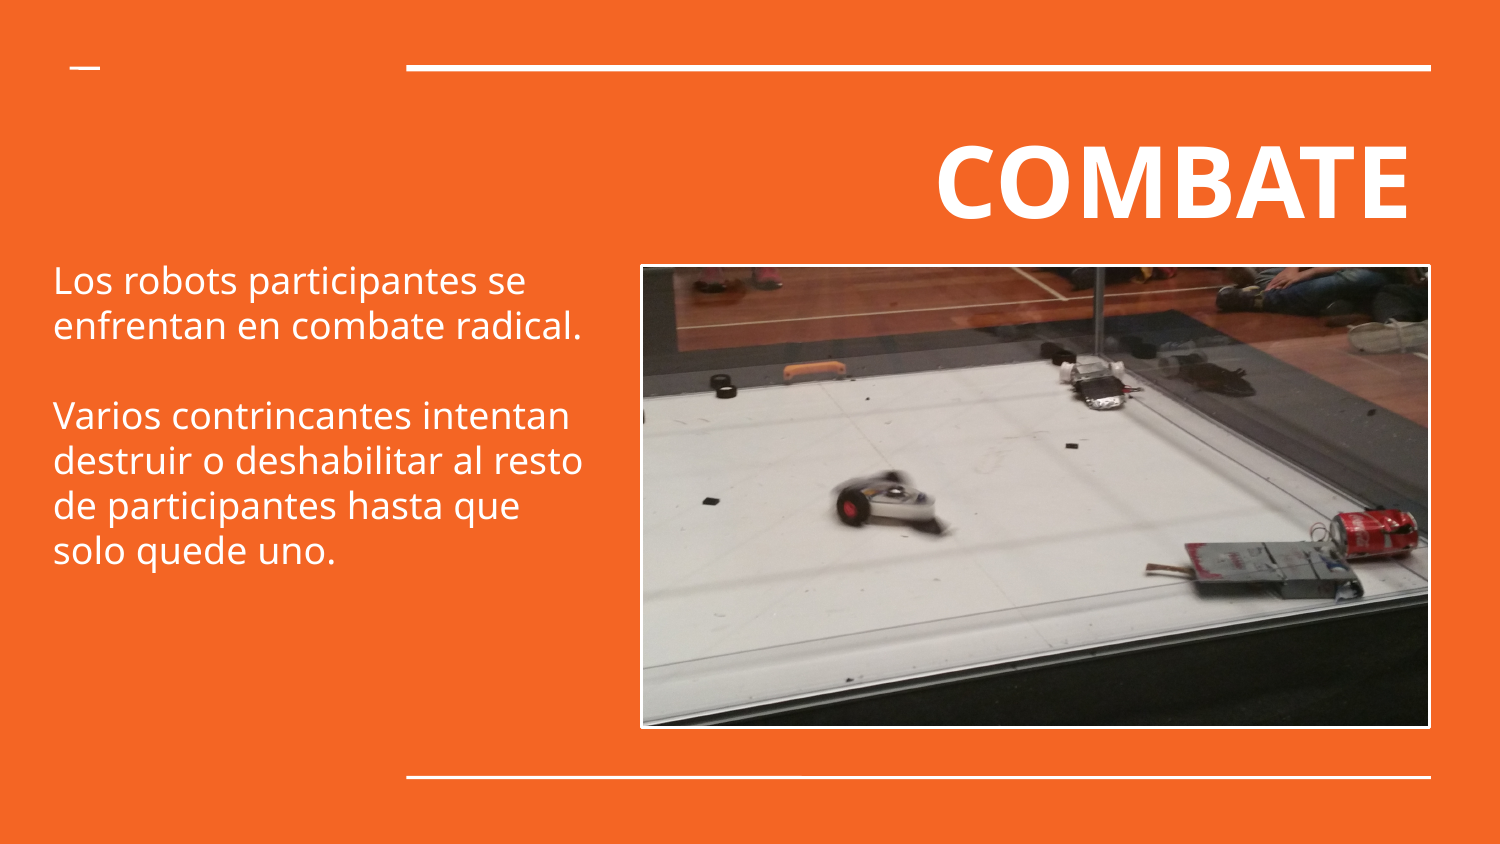

# COMBATE
Los robots participantes se enfrentan en combate radical.
Varios contrincantes intentan destruir o deshabilitar al resto de participantes hasta que solo quede uno.